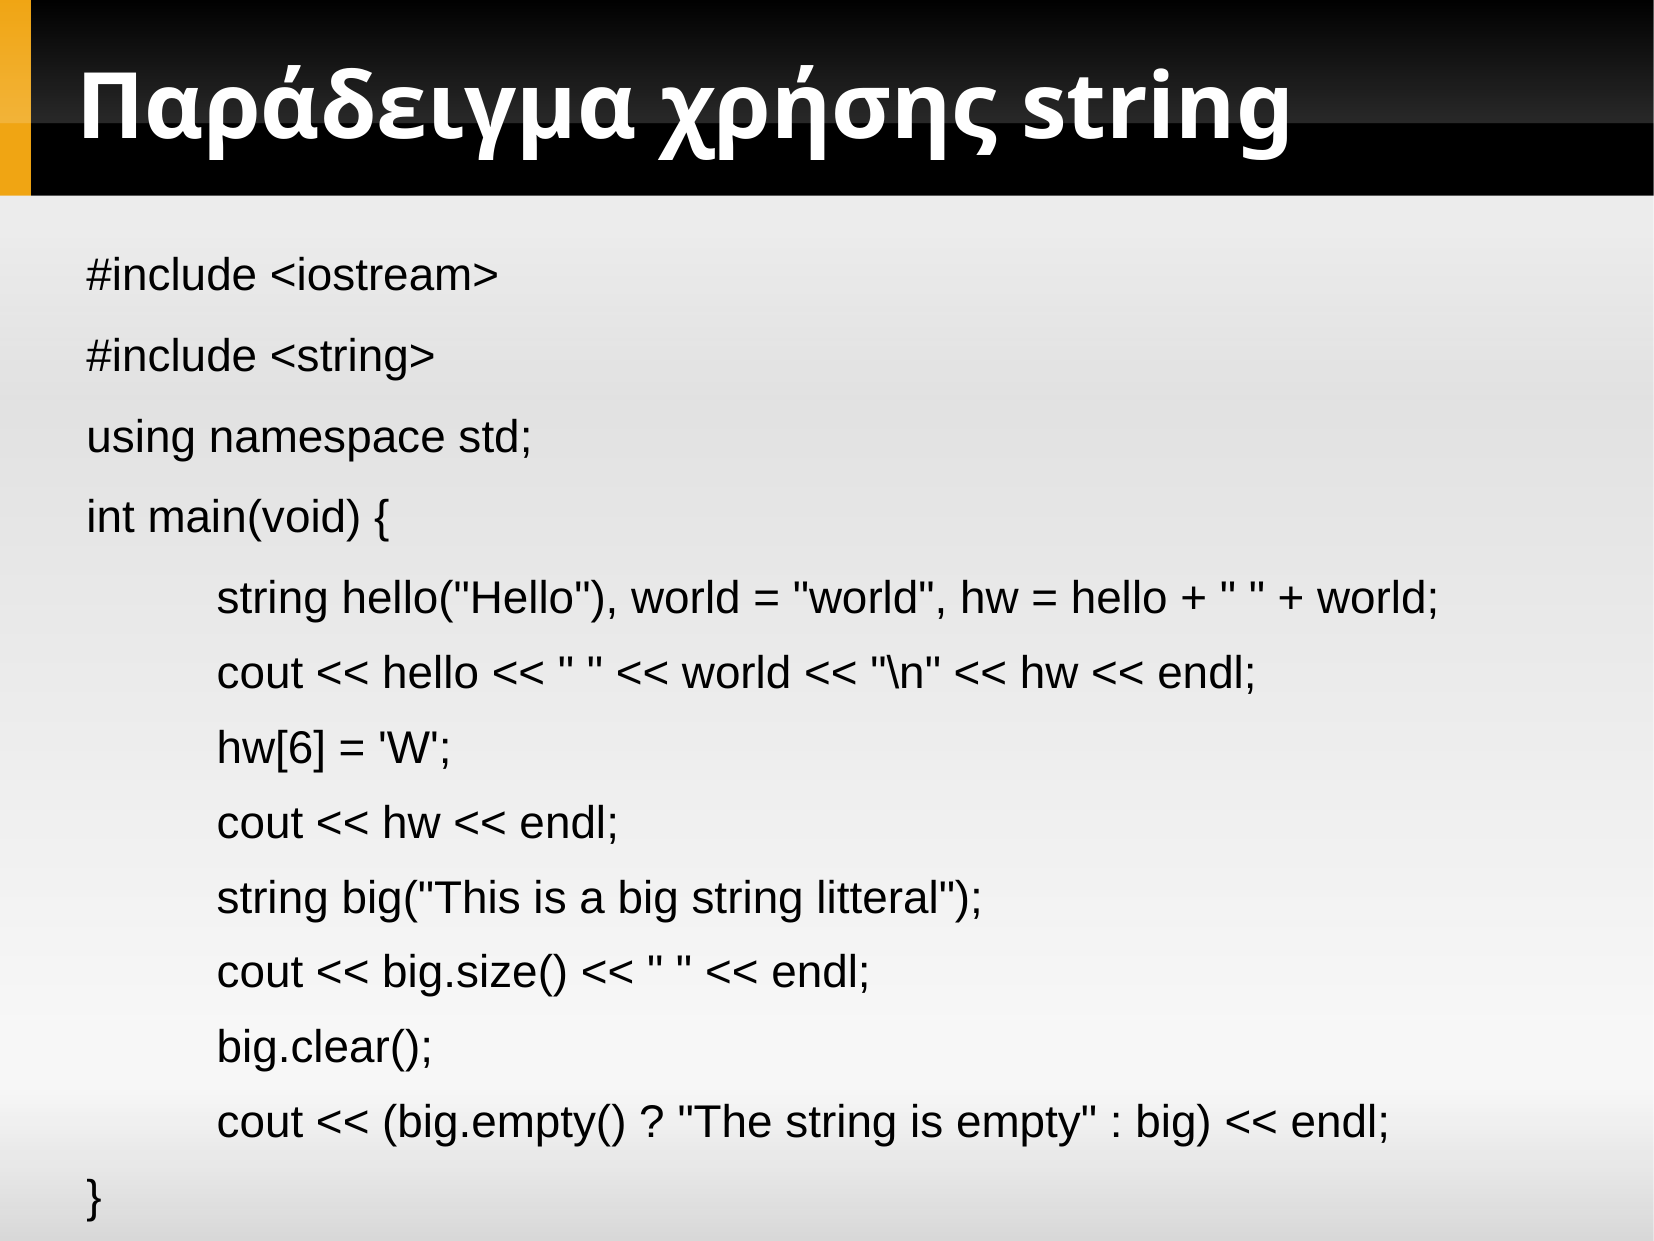

# Παράδειγμα χρήσης string
#include <iostream>
#include <string>
using namespace std;
int main(void) {
string hello("Hello"), world = "world", hw = hello + " " + world;
cout << hello << " " << world << "\n" << hw << endl;
hw[6] = 'W';
cout << hw << endl;
string big("This is a big string litteral");
cout << big.size() << " " << endl;
big.clear();
cout << (big.empty() ? "The string is empty" : big) << endl;
}